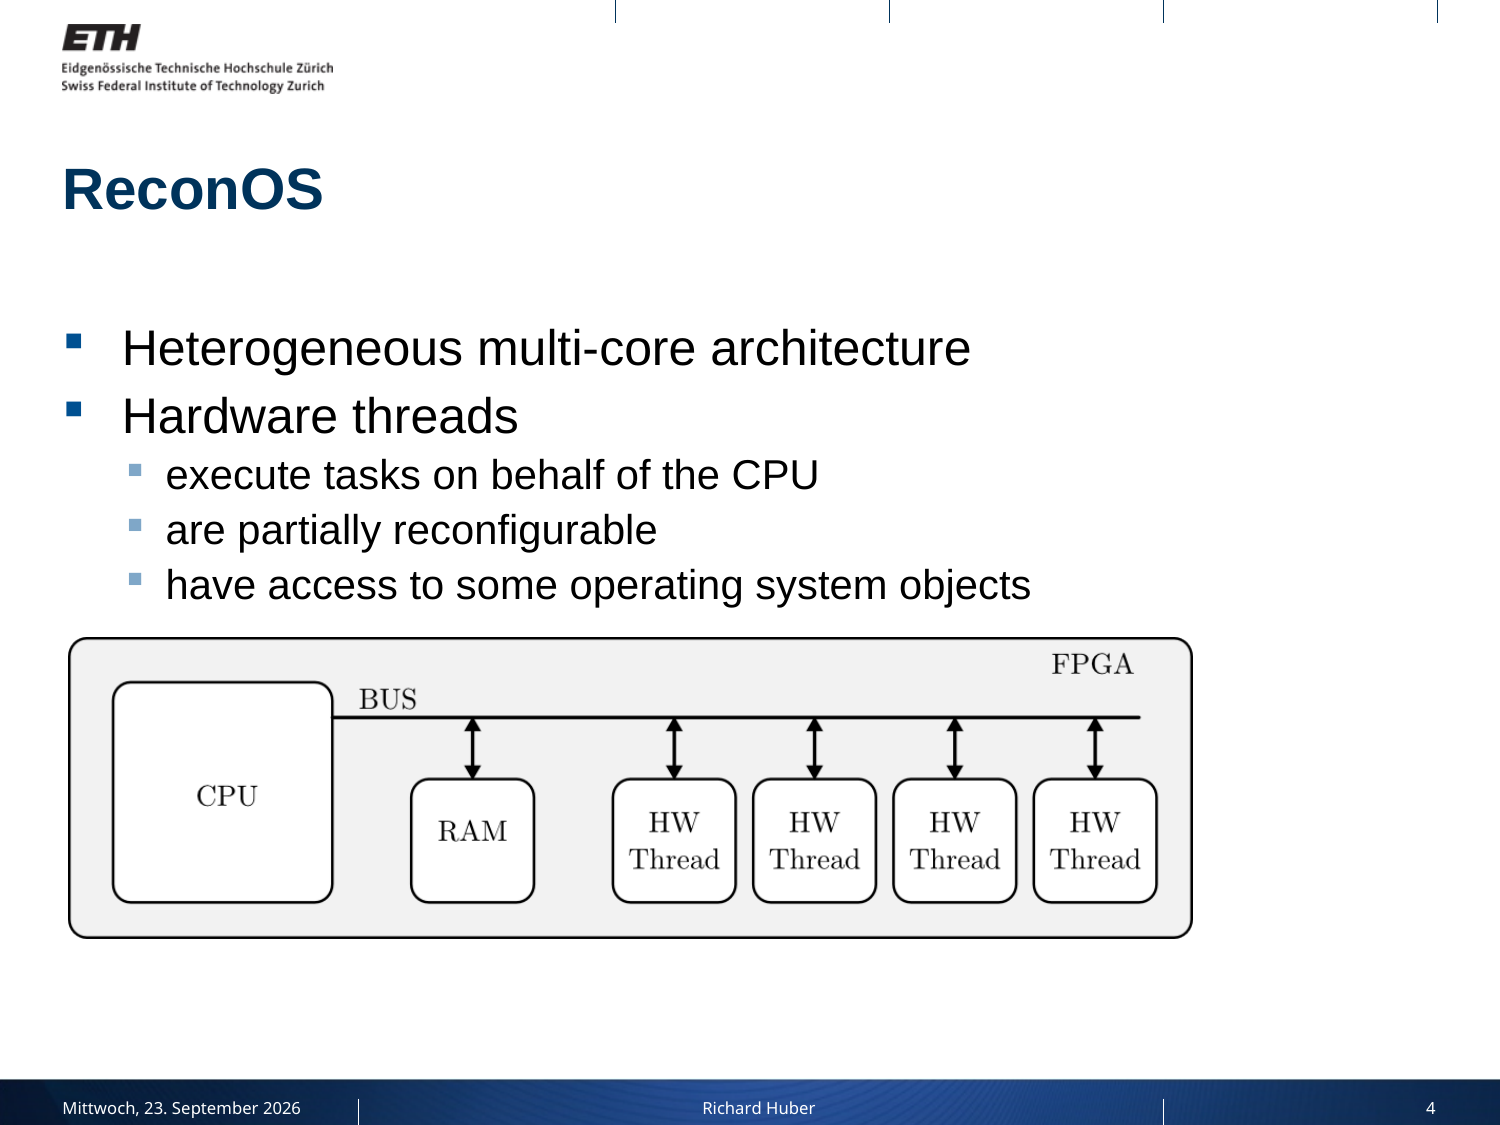

# ReconOS
Heterogeneous multi-core architecture
Hardware threads
execute tasks on behalf of the CPU
are partially reconfigurable
have access to some operating system objects
4